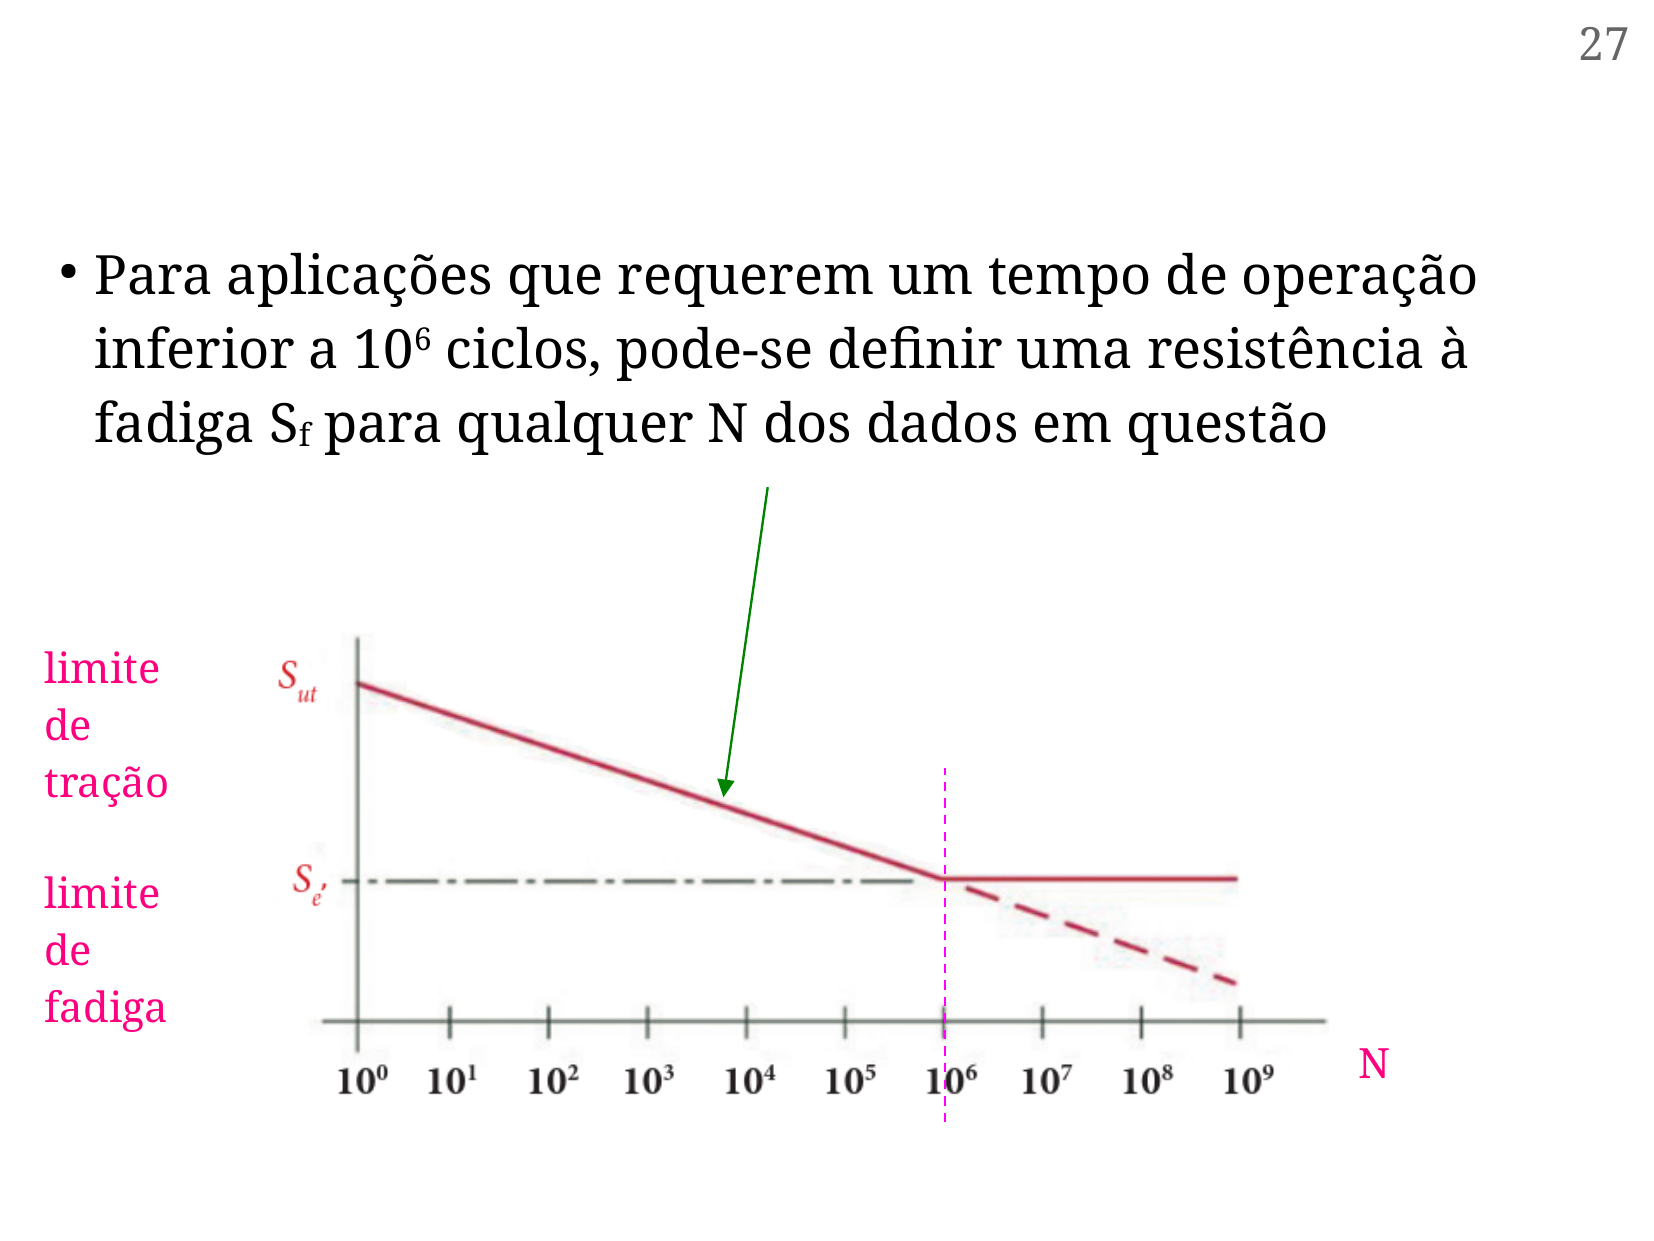

27
#
Para aplicações que requerem um tempo de operação inferior a 106 ciclos, pode-se definir uma resistência à fadiga Sf para qualquer N dos dados em questão
limite de tração
limite de fadiga
N